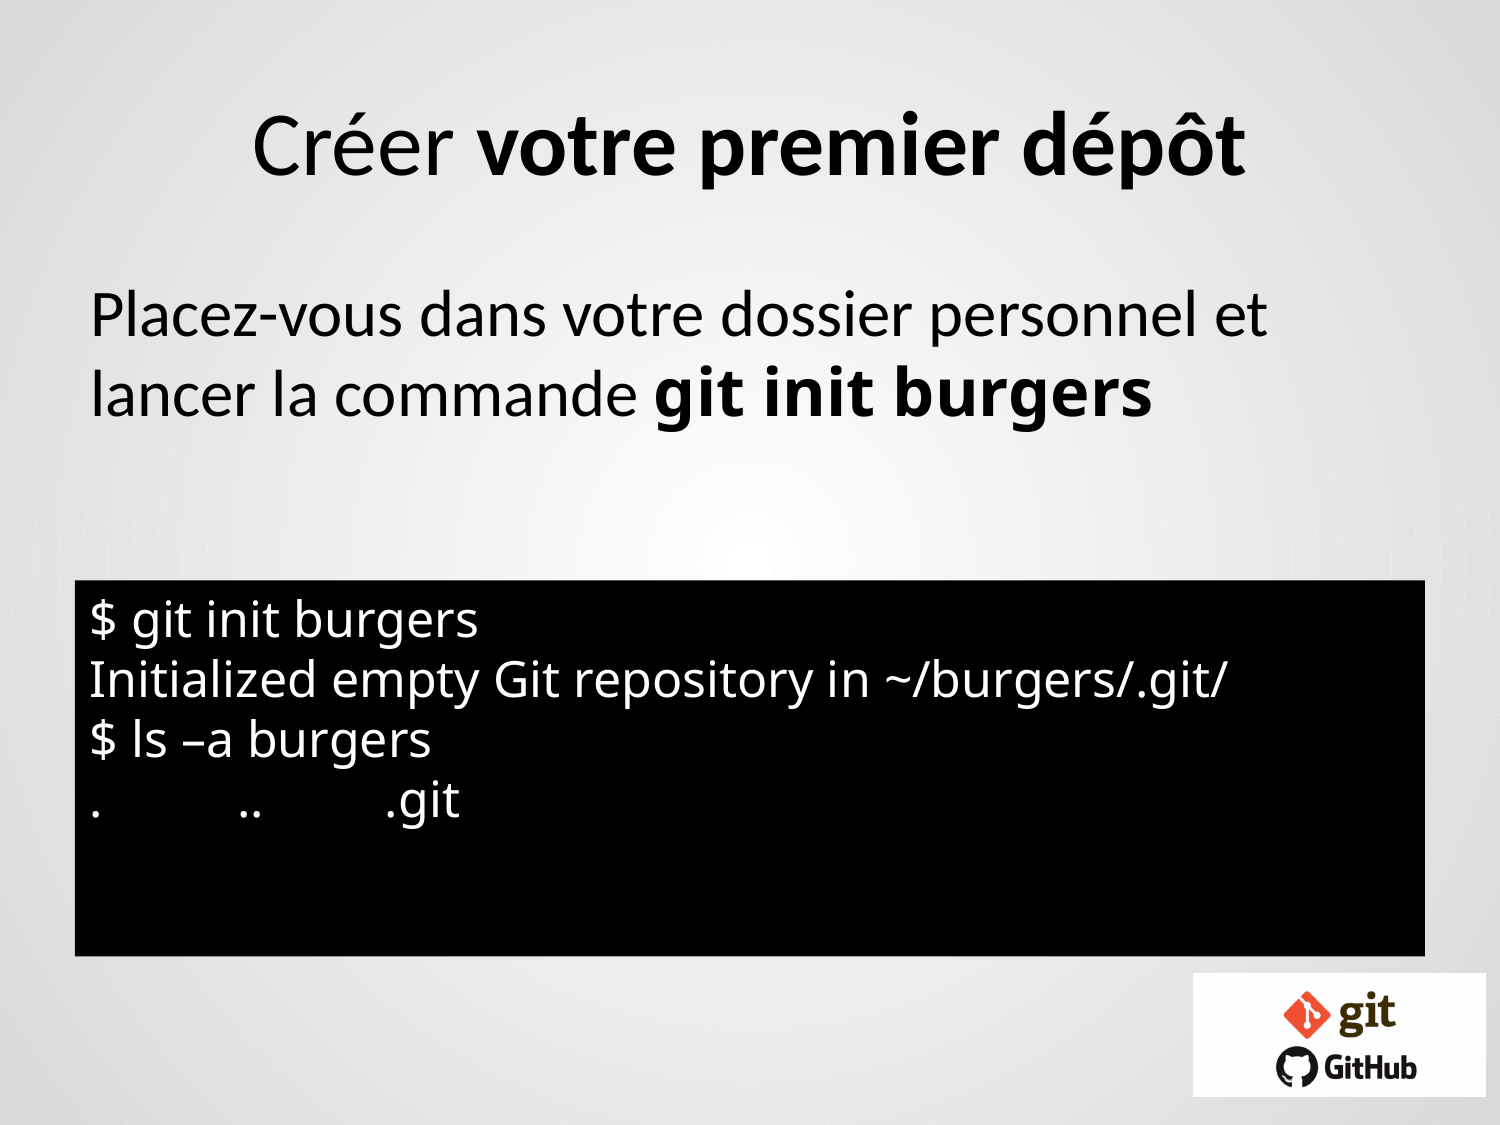

# Créer votre premier dépôt
Placez-vous dans votre dossier personnel et lancer la commande git init burgers
$ git init burgers
Initialized empty Git repository in ~/burgers/.git/
$ ls –a burgers
.		..		.git